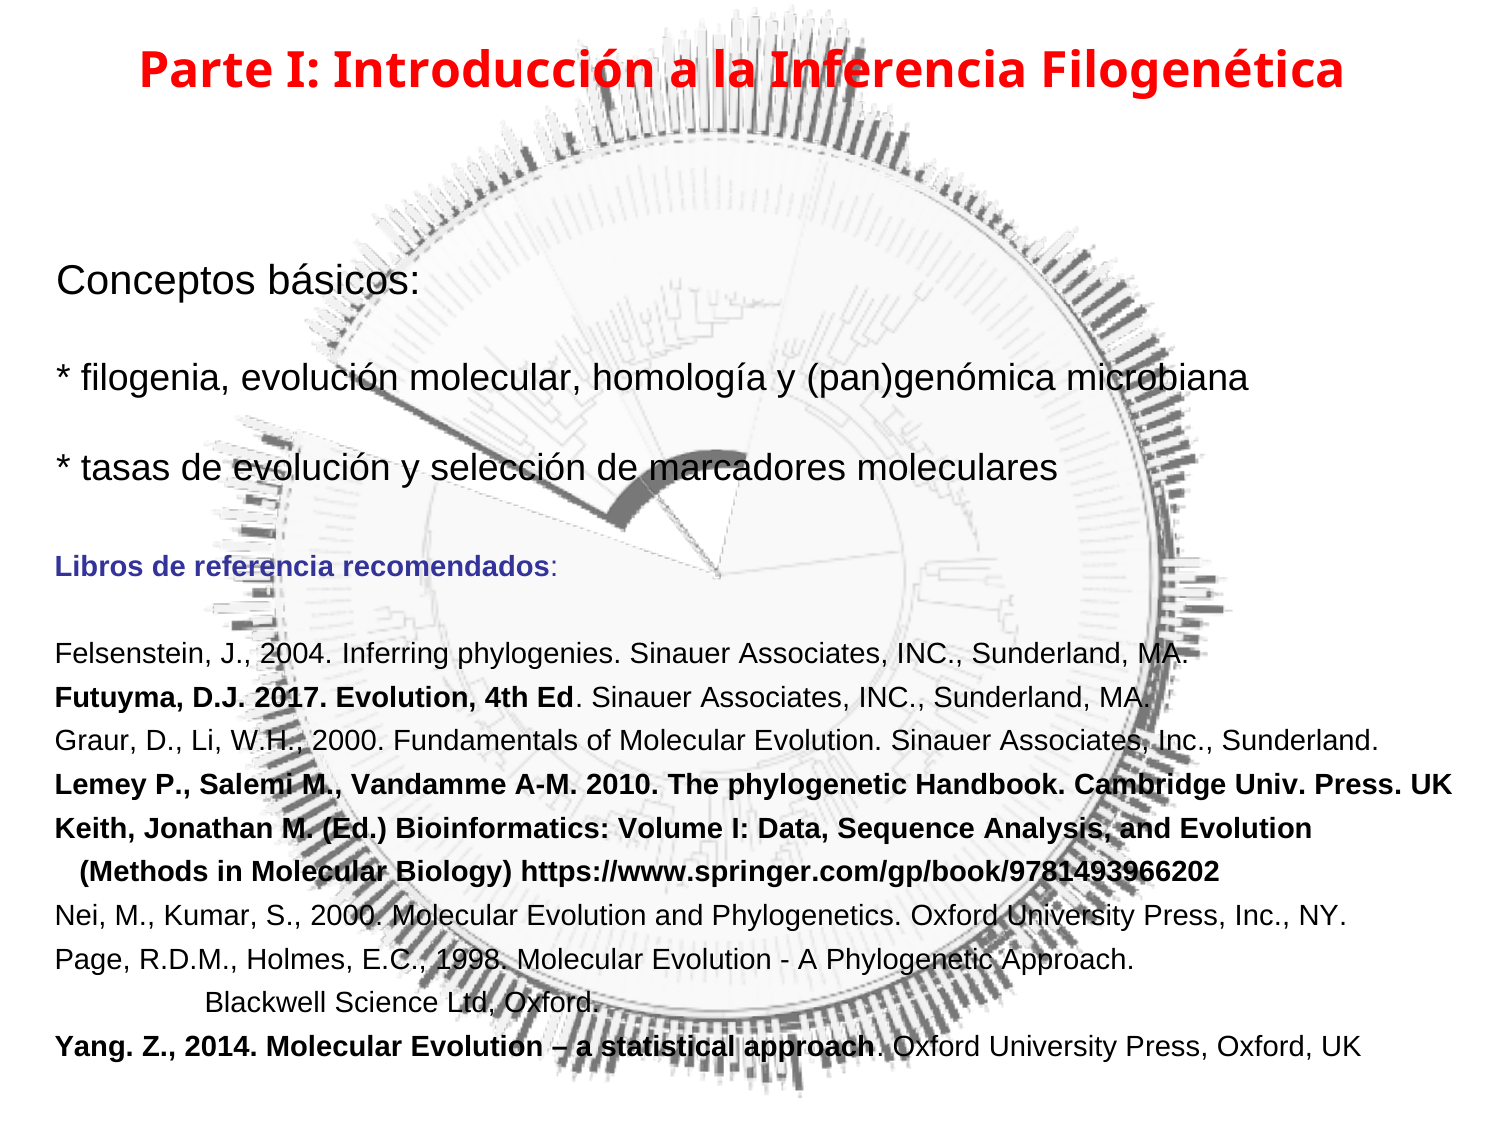

Parte I: Introducción a la Inferencia Filogenética
Conceptos básicos:
* filogenia, evolución molecular, homología y (pan)genómica microbiana
* tasas de evolución y selección de marcadores moleculares
Libros de referencia recomendados:
Felsenstein, J., 2004. Inferring phylogenies. Sinauer Associates, INC., Sunderland, MA.
Futuyma, D.J. 2017. Evolution, 4th Ed. Sinauer Associates, INC., Sunderland, MA.
Graur, D., Li, W.H., 2000. Fundamentals of Molecular Evolution. Sinauer Associates, Inc., Sunderland.
Lemey P., Salemi M., Vandamme A-M. 2010. The phylogenetic Handbook. Cambridge Univ. Press. UK
Keith, Jonathan M. (Ed.) Bioinformatics: Volume I: Data, Sequence Analysis, and Evolution
 (Methods in Molecular Biology) https://www.springer.com/gp/book/9781493966202
Nei, M., Kumar, S., 2000. Molecular Evolution and Phylogenetics. Oxford University Press, Inc., NY.
Page, R.D.M., Holmes, E.C., 1998. Molecular Evolution - A Phylogenetic Approach.
	Blackwell Science Ltd, Oxford.
Yang. Z., 2014. Molecular Evolution – a statistical approach. Oxford University Press, Oxford, UK